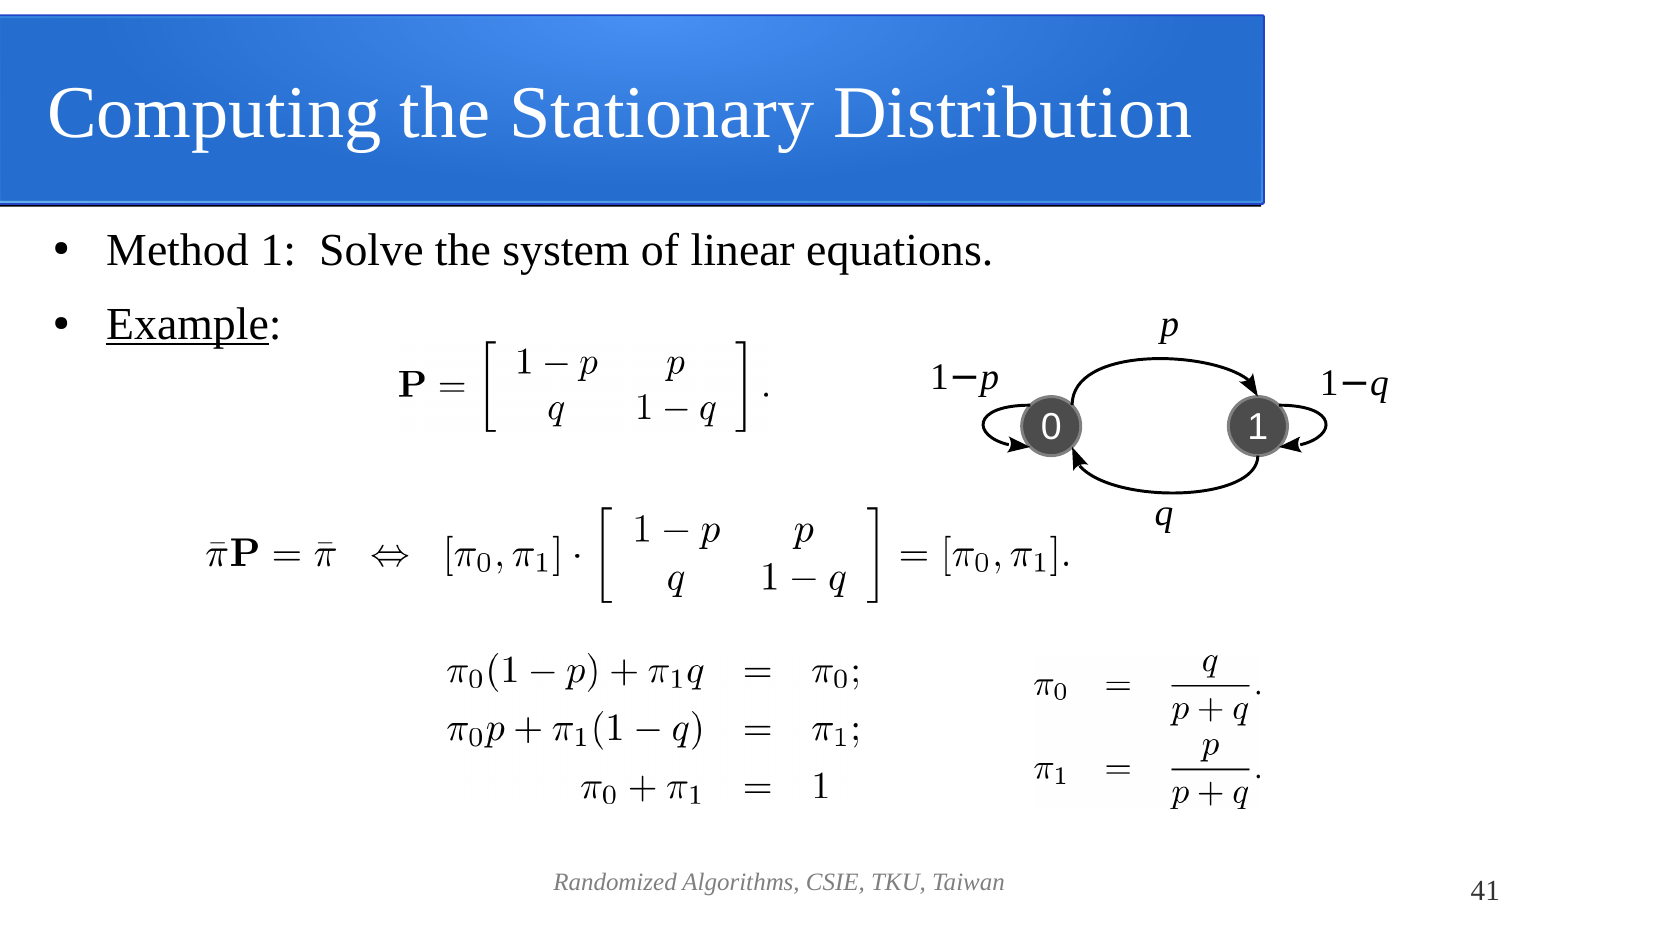

# Computing the Stationary Distribution
Method 1: Solve the system of linear equations.
Example:
p
1−p
1−q
0
1
q
Randomized Algorithms, CSIE, TKU, Taiwan
41